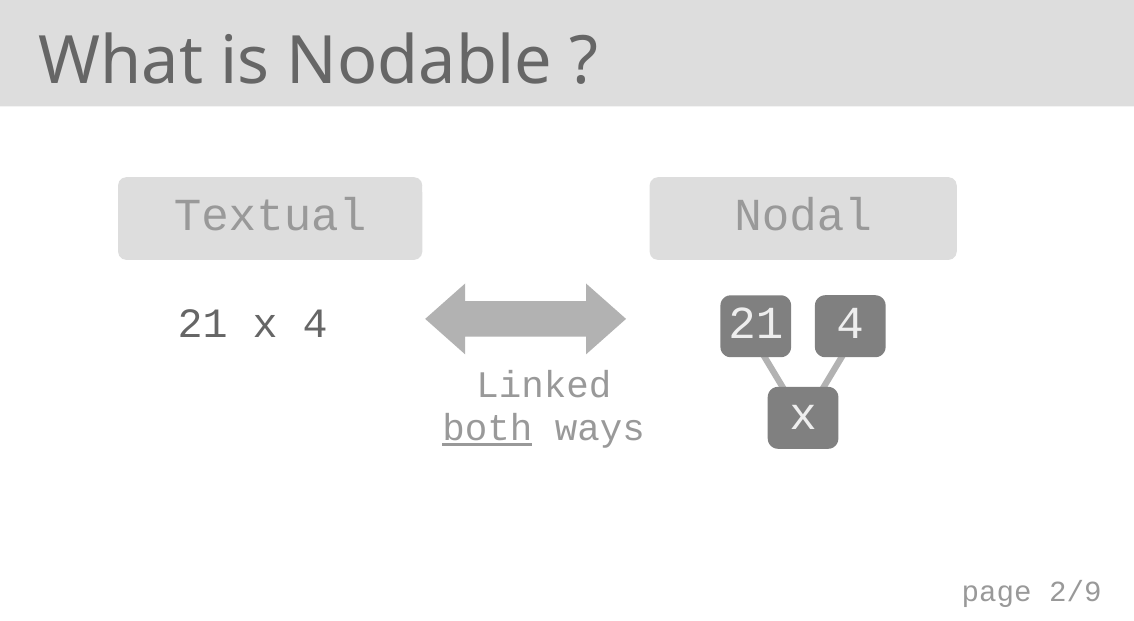

What is Nodable ?
Textual
Nodal
21 x 4
21
4
Linked
both ways
x
page /9